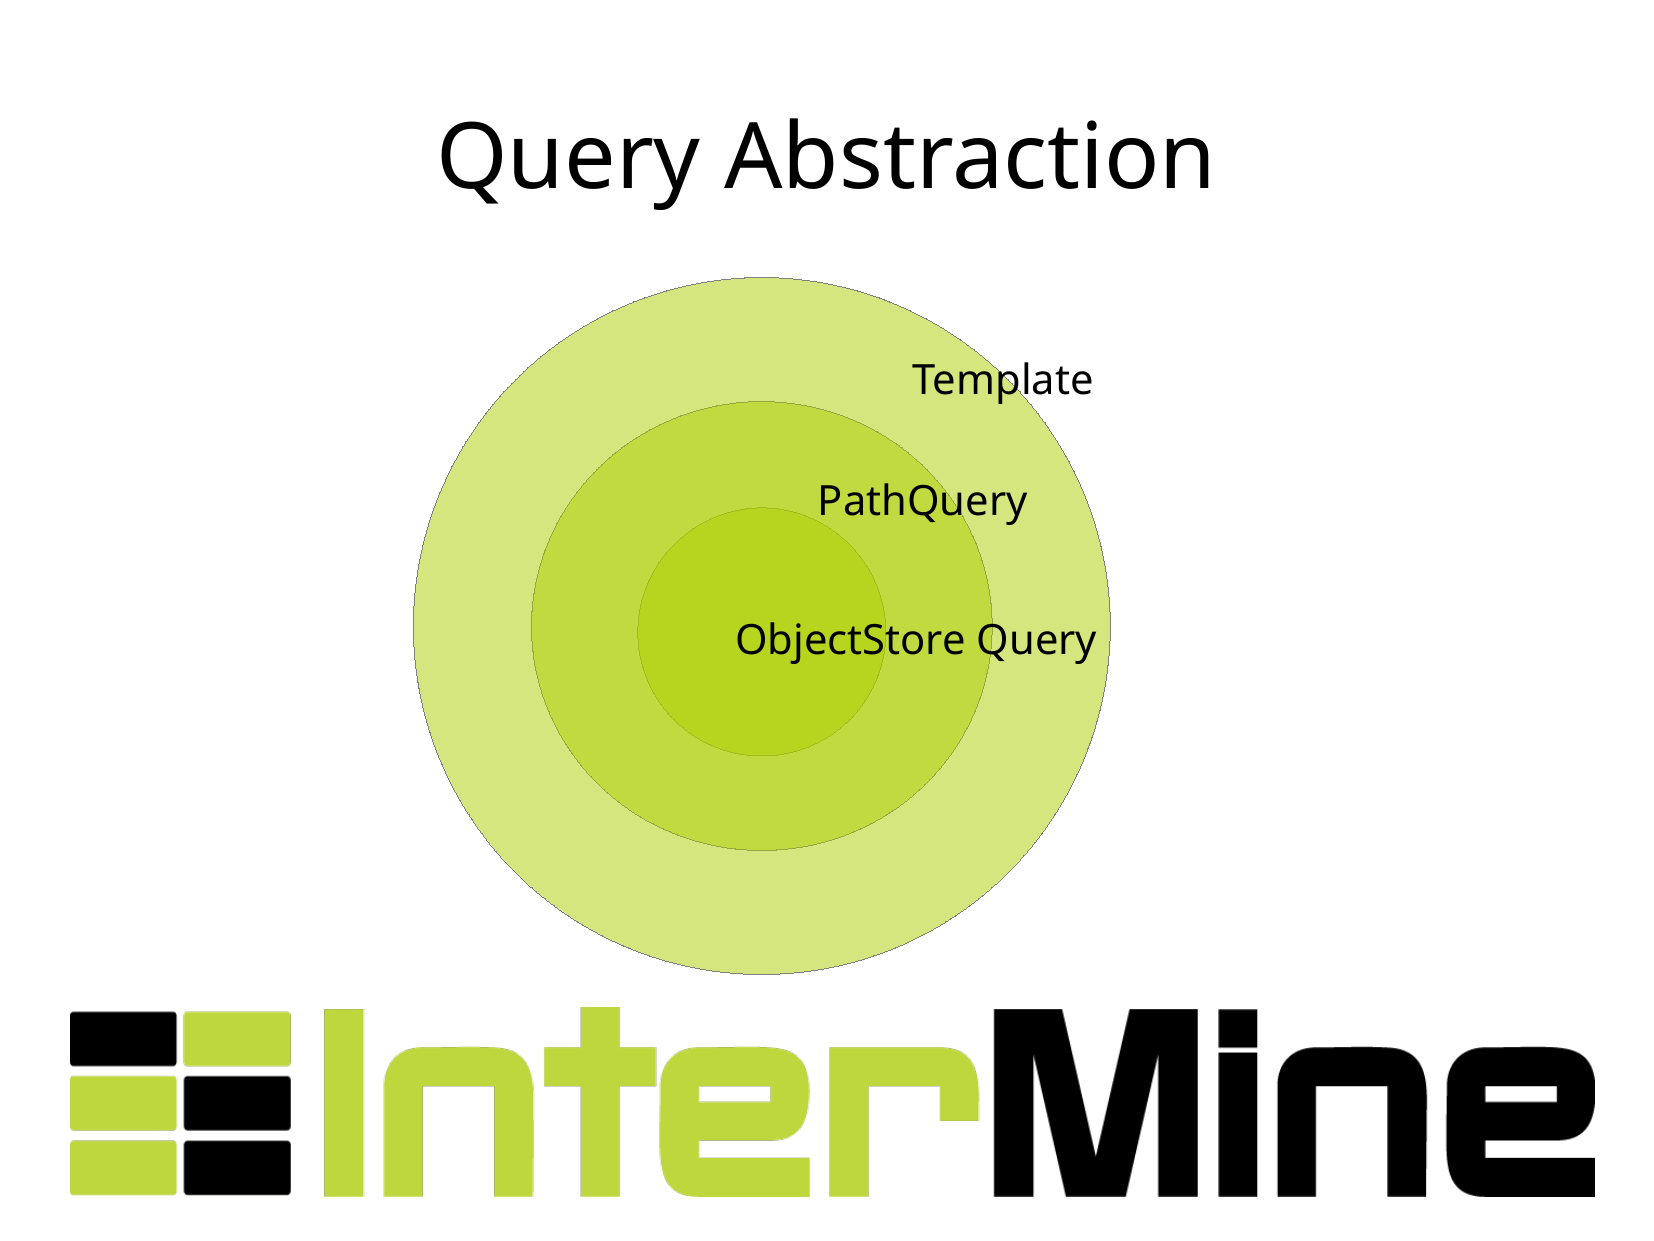

# Query Abstraction
Template
PathQuery
ObjectStore Query